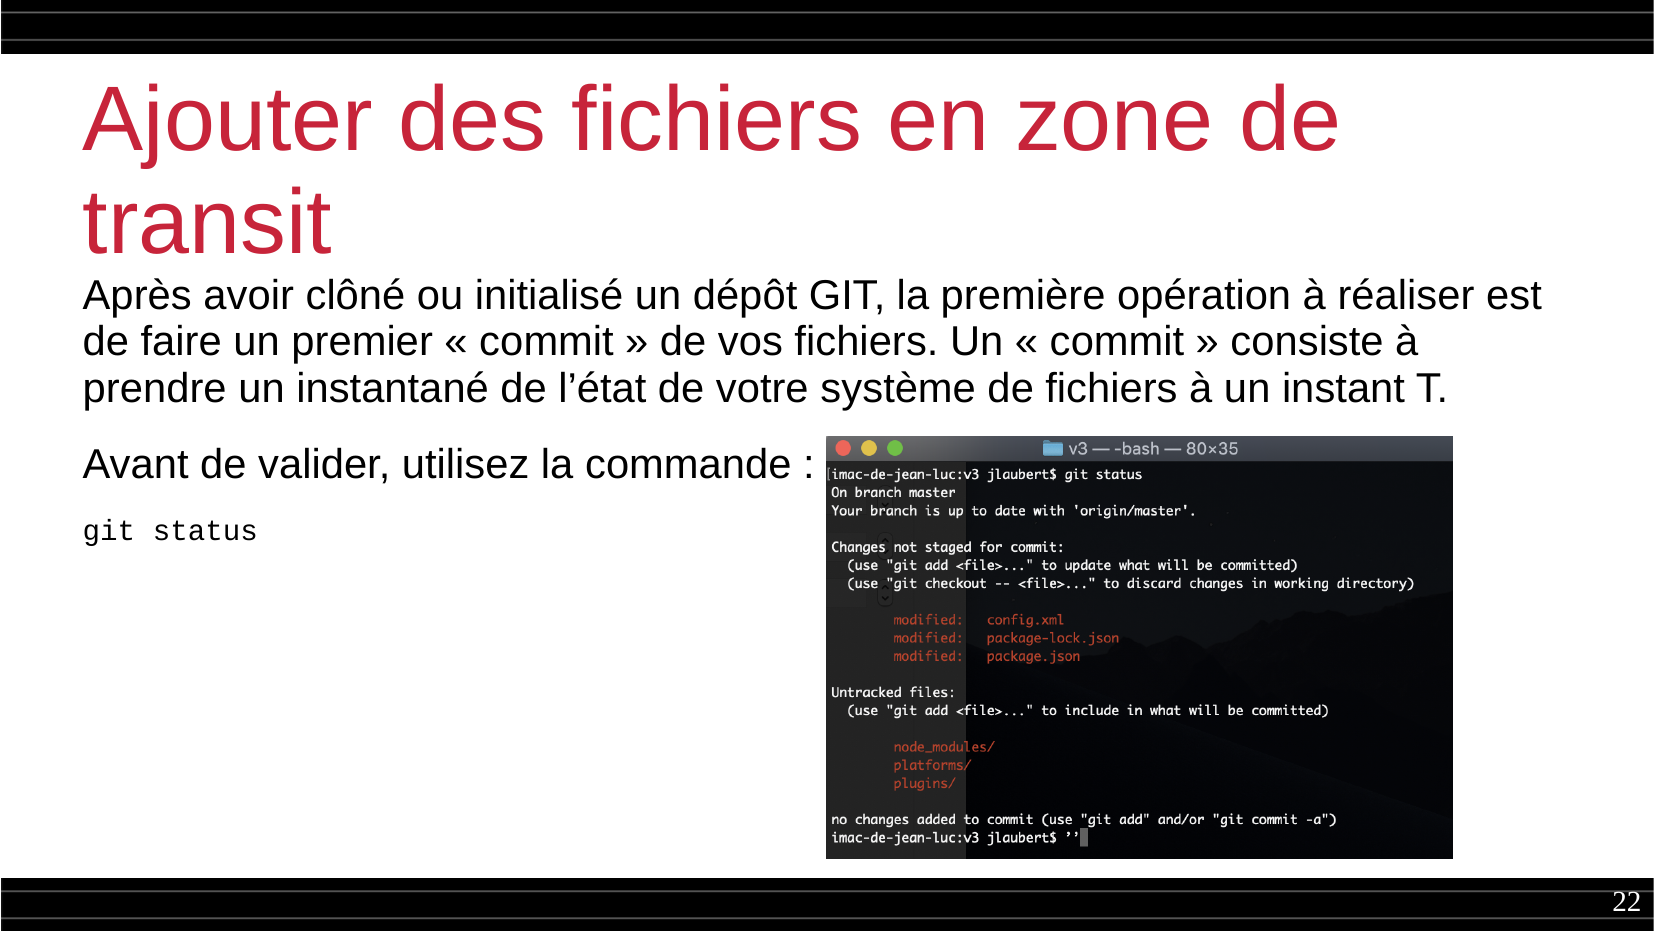

# Ajouter des fichiers en zone de transit
Après avoir clôné ou initialisé un dépôt GIT, la première opération à réaliser est de faire un premier « commit » de vos fichiers. Un « commit » consiste à prendre un instantané de l’état de votre système de fichiers à un instant T.
Avant de valider, utilisez la commande :
git status